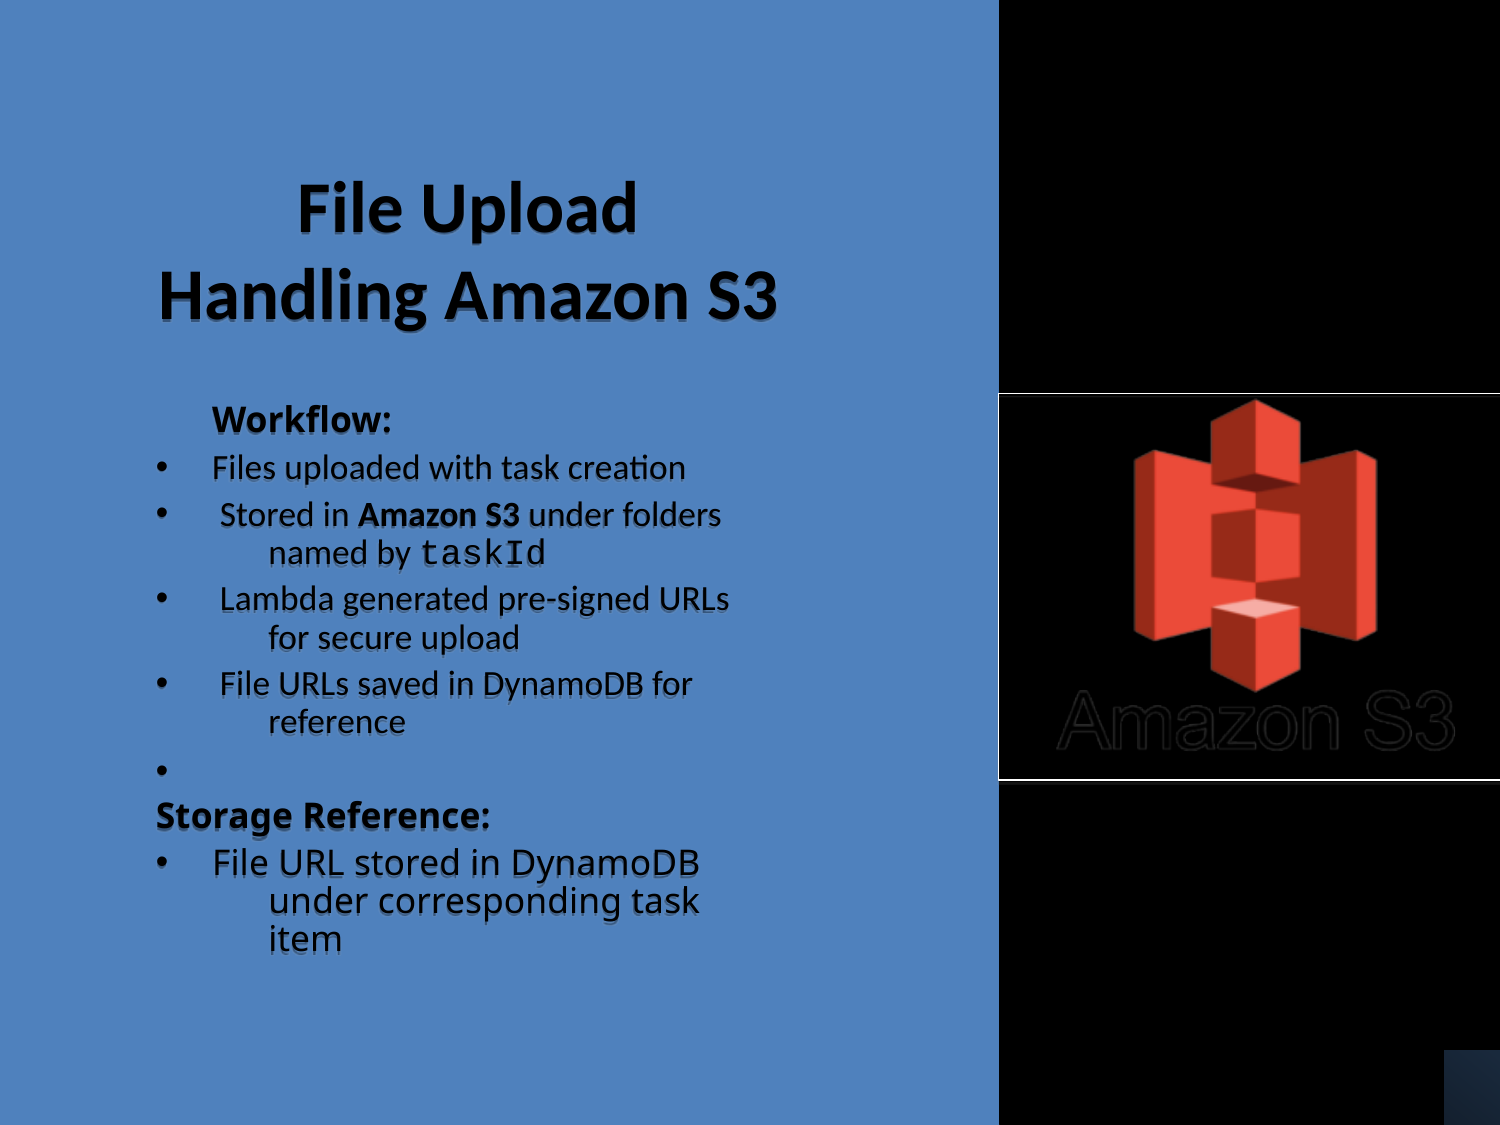

# File Upload Handling Amazon S3
Workflow:
Files uploaded with task creation
 Stored in Amazon S3 under folders named by taskId
 Lambda generated pre-signed URLs for secure upload
 File URLs saved in DynamoDB for reference
Storage Reference:
File URL stored in DynamoDB under corresponding task item